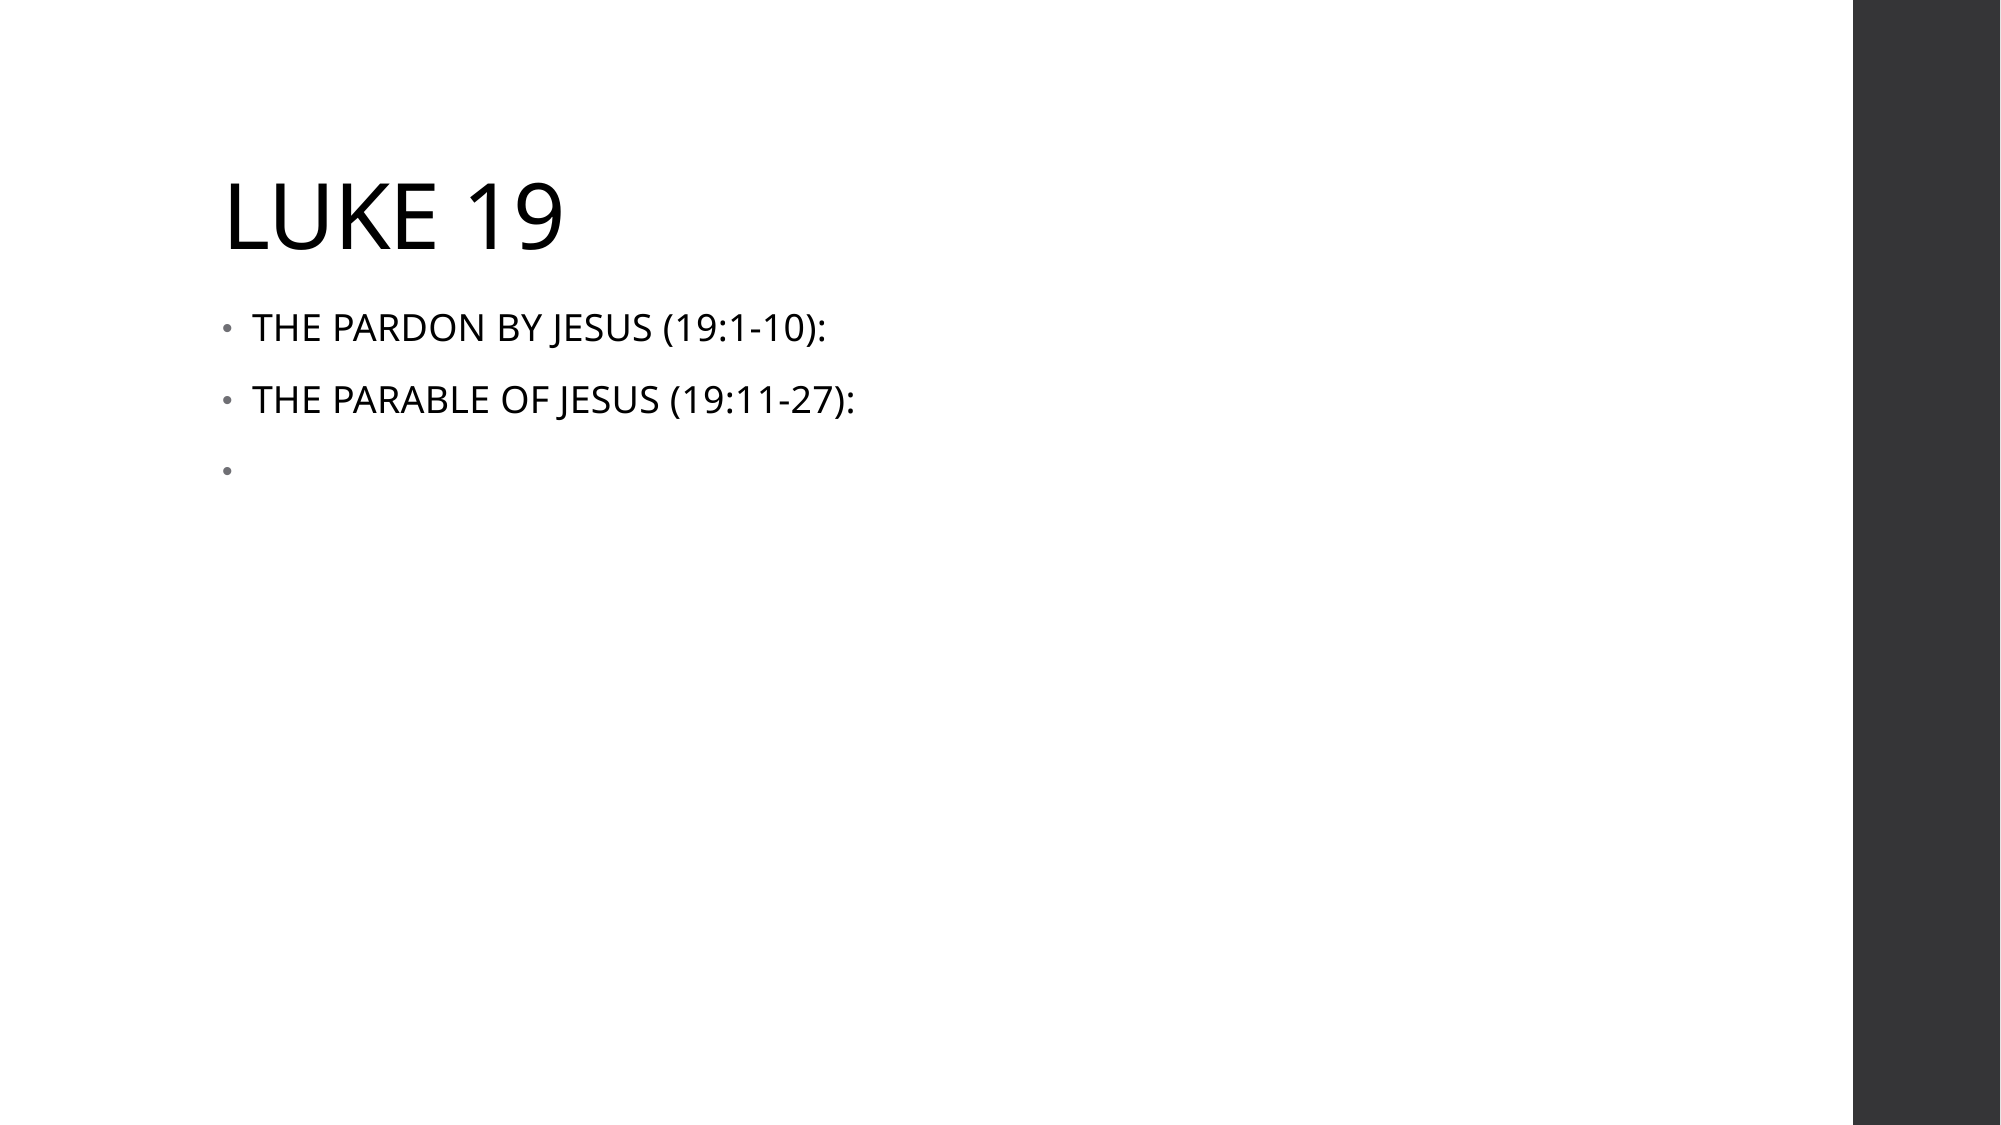

# LUKE 19
THE PARDON BY JESUS (19:1-10):
THE PARABLE OF JESUS (19:11-27):